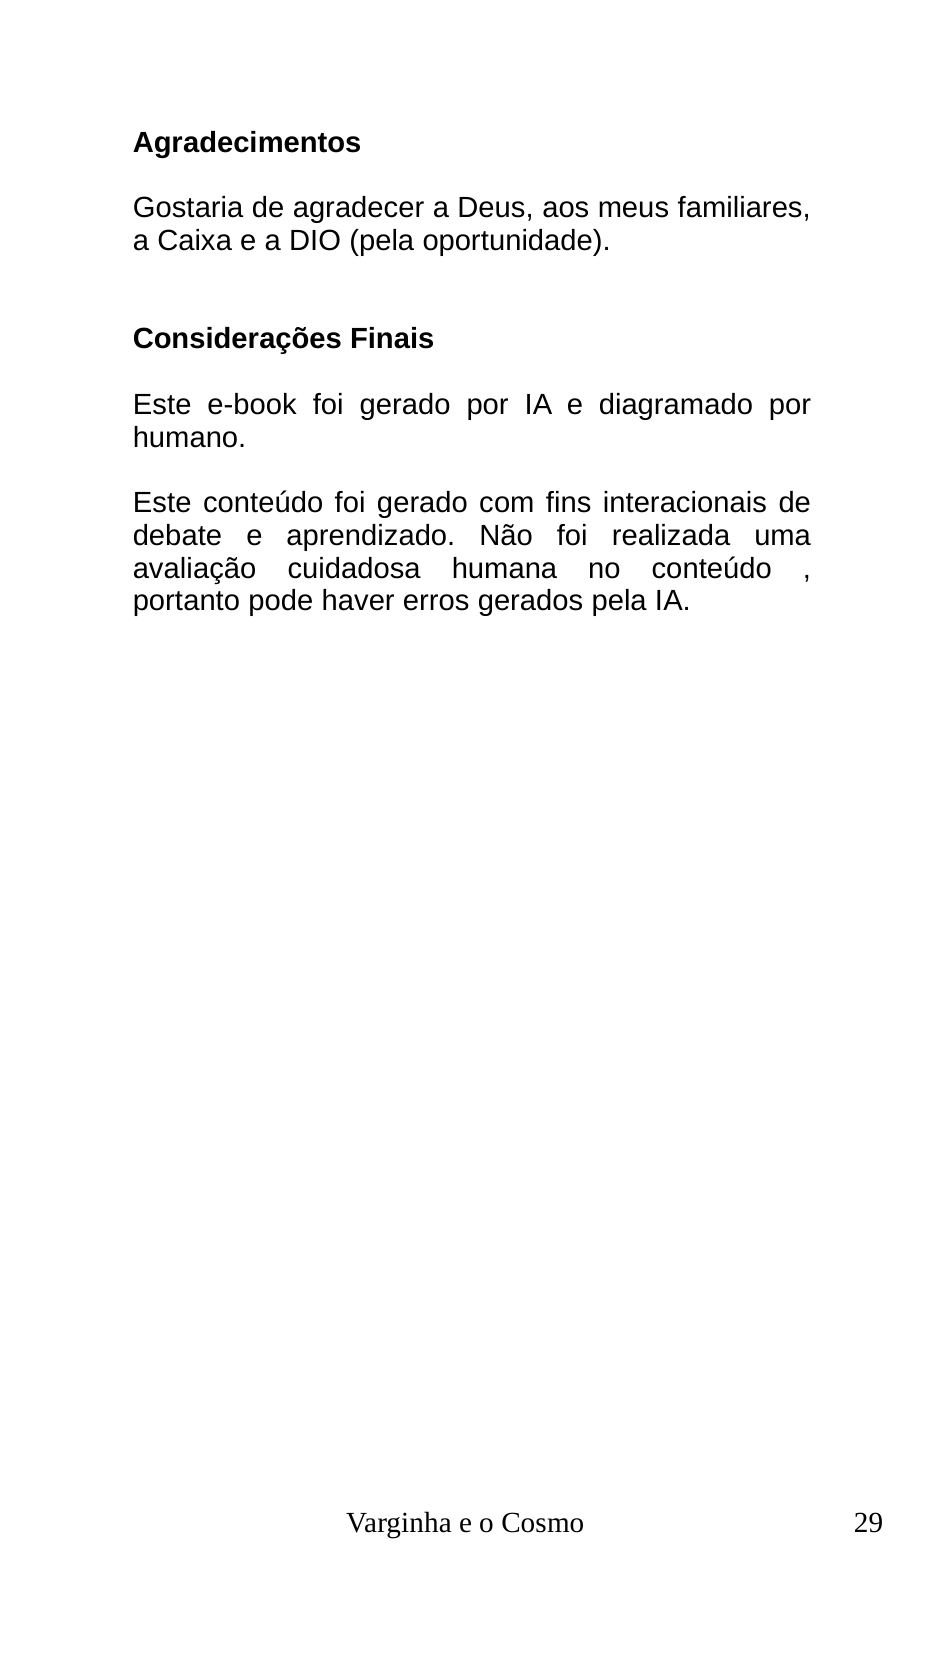

Agradecimentos
Gostaria de agradecer a Deus, aos meus familiares, a Caixa e a DIO (pela oportunidade).
Considerações Finais
Este e-book foi gerado por IA e diagramado por humano.
Este conteúdo foi gerado com fins interacionais de debate e aprendizado. Não foi realizada uma avaliação cuidadosa humana no conteúdo , portanto pode haver erros gerados pela IA.
Varginha e o Cosmo
29